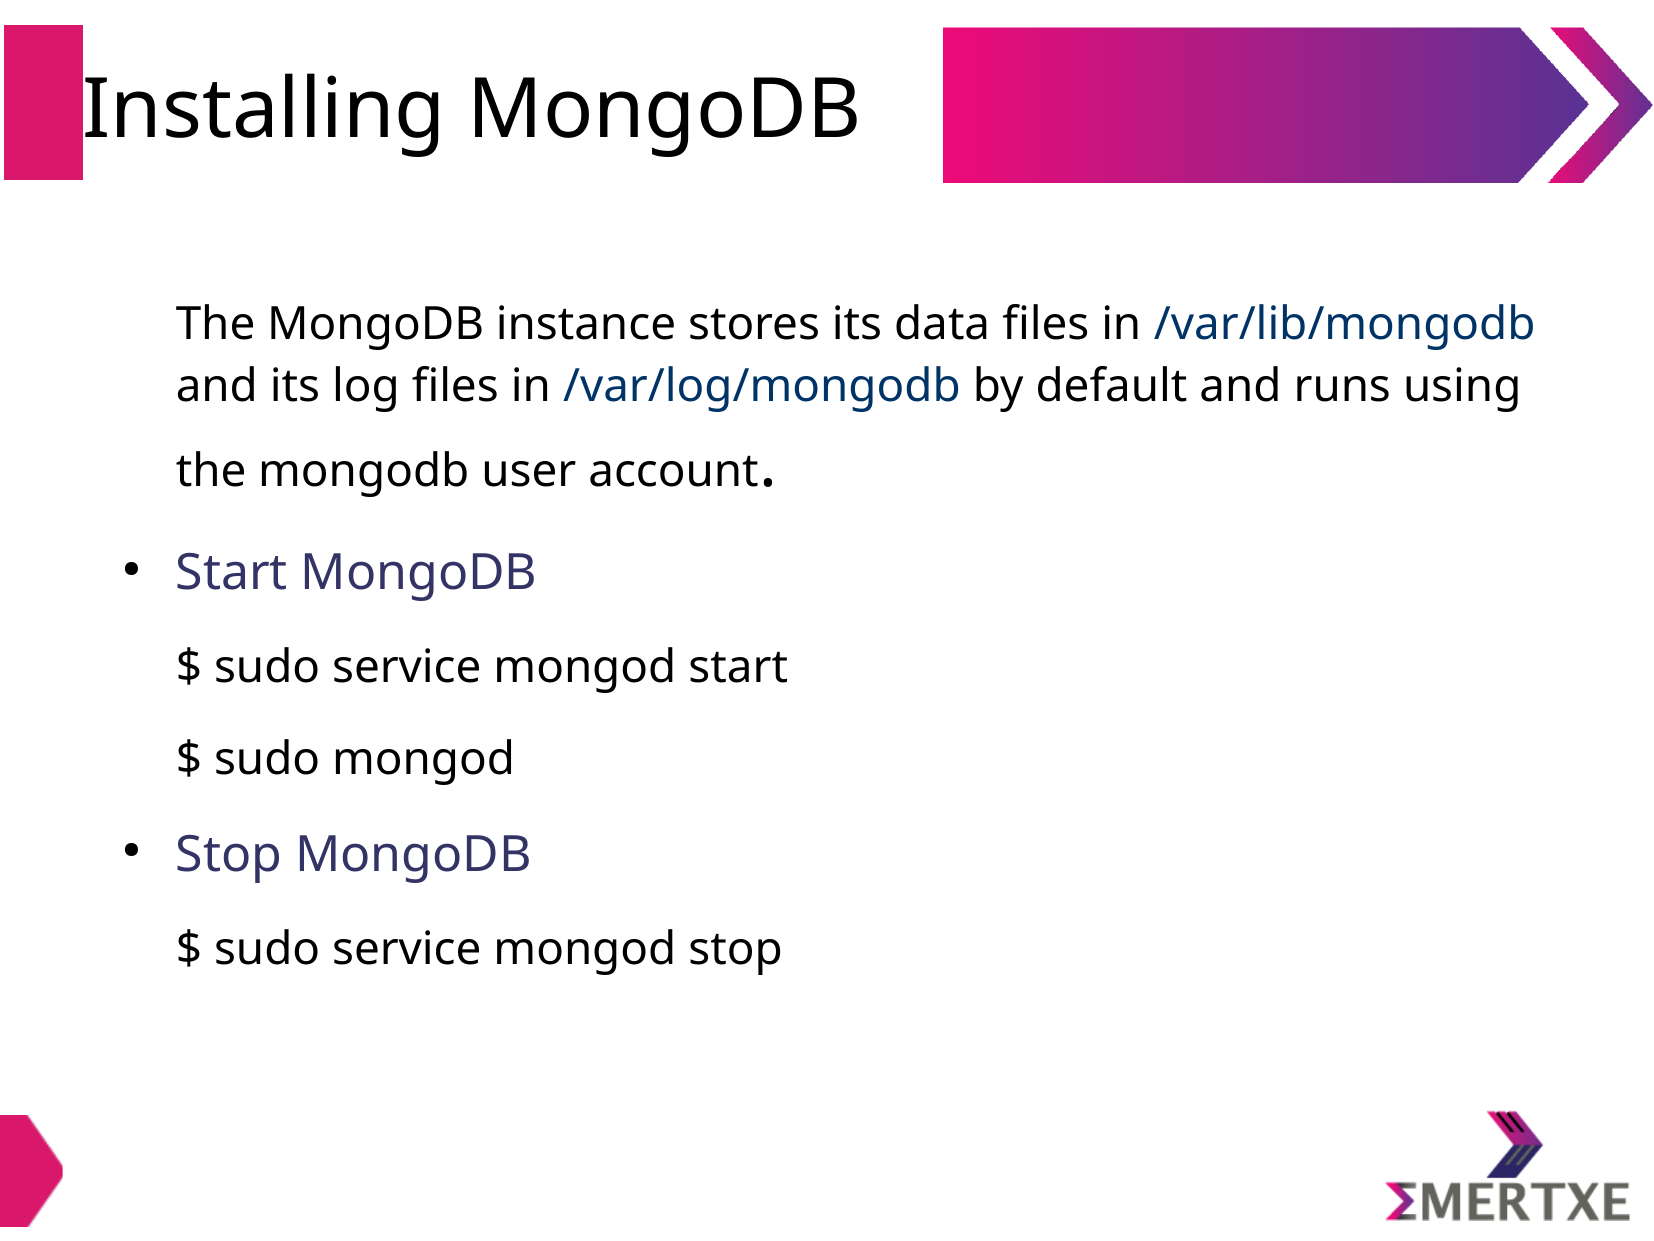

# Installing MongoDB
The MongoDB instance stores its data files in /var/lib/mongodb and its log files in /var/log/mongodb by default and runs using the mongodb user account.
Start MongoDB
$ sudo service mongod start
$ sudo mongod
Stop MongoDB
$ sudo service mongod stop